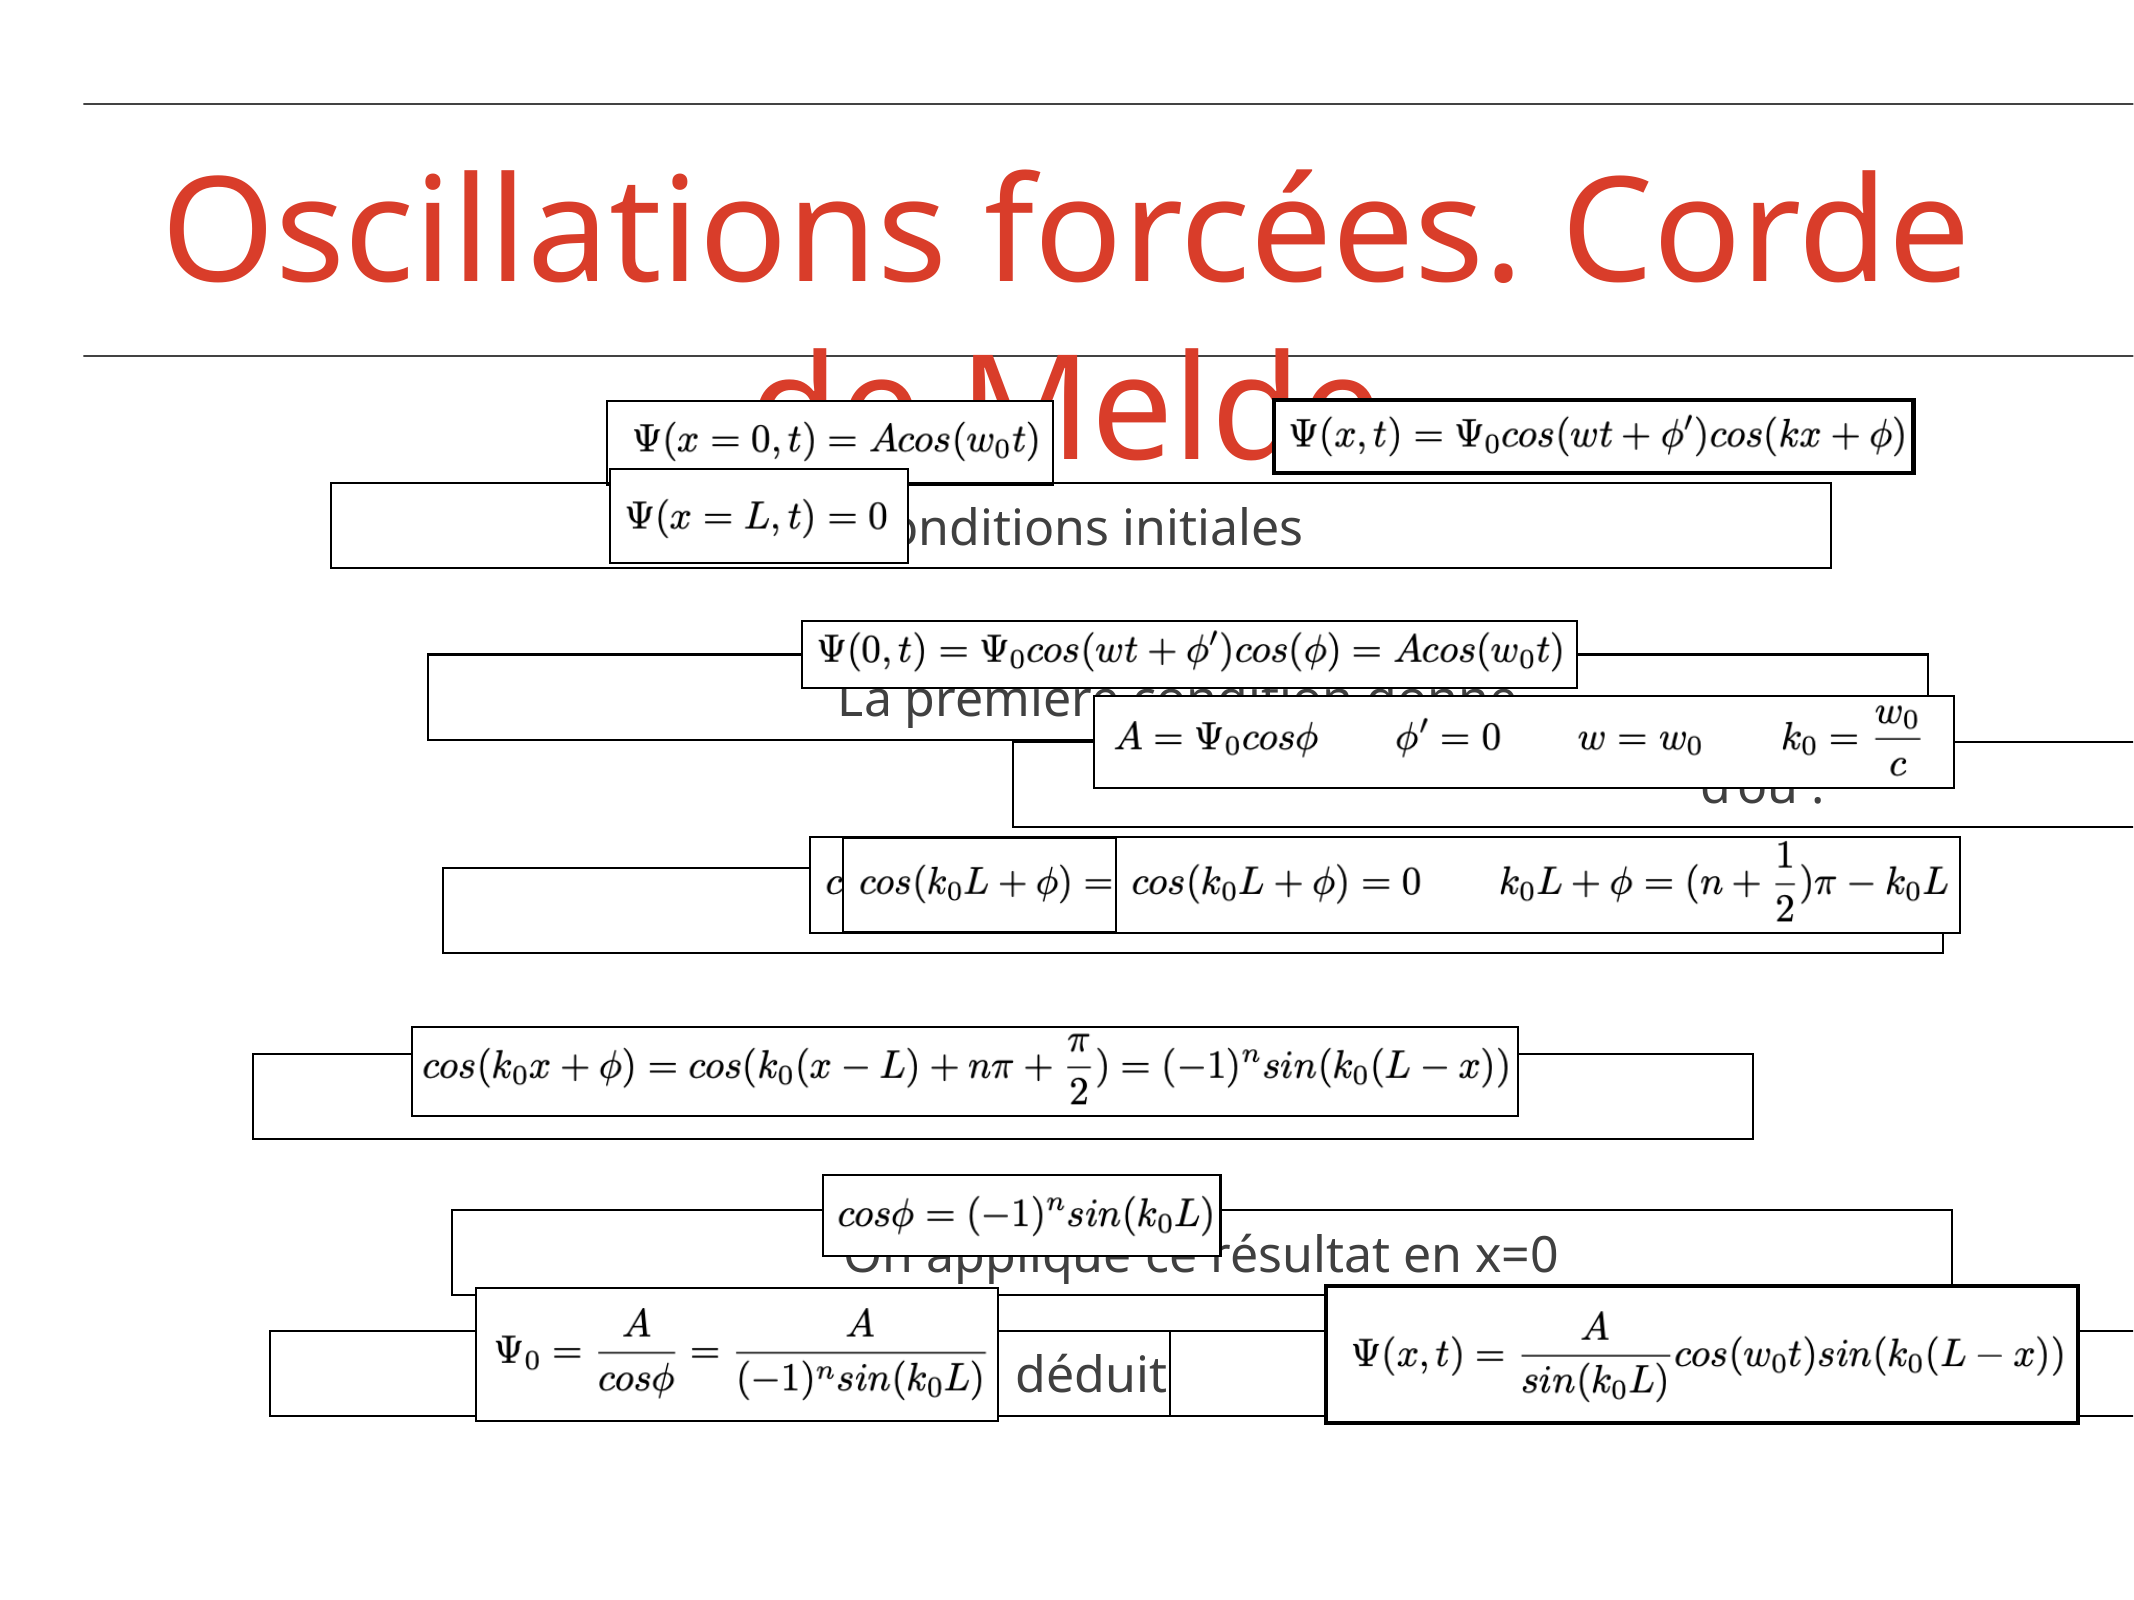

Oscillations forcées. Corde de Melde
Conditions initiales
La première condition donne
d’où :
La deuxième condition donne
On obtient :
On applique ce résultat en x=0
On en déduit
Et finalement